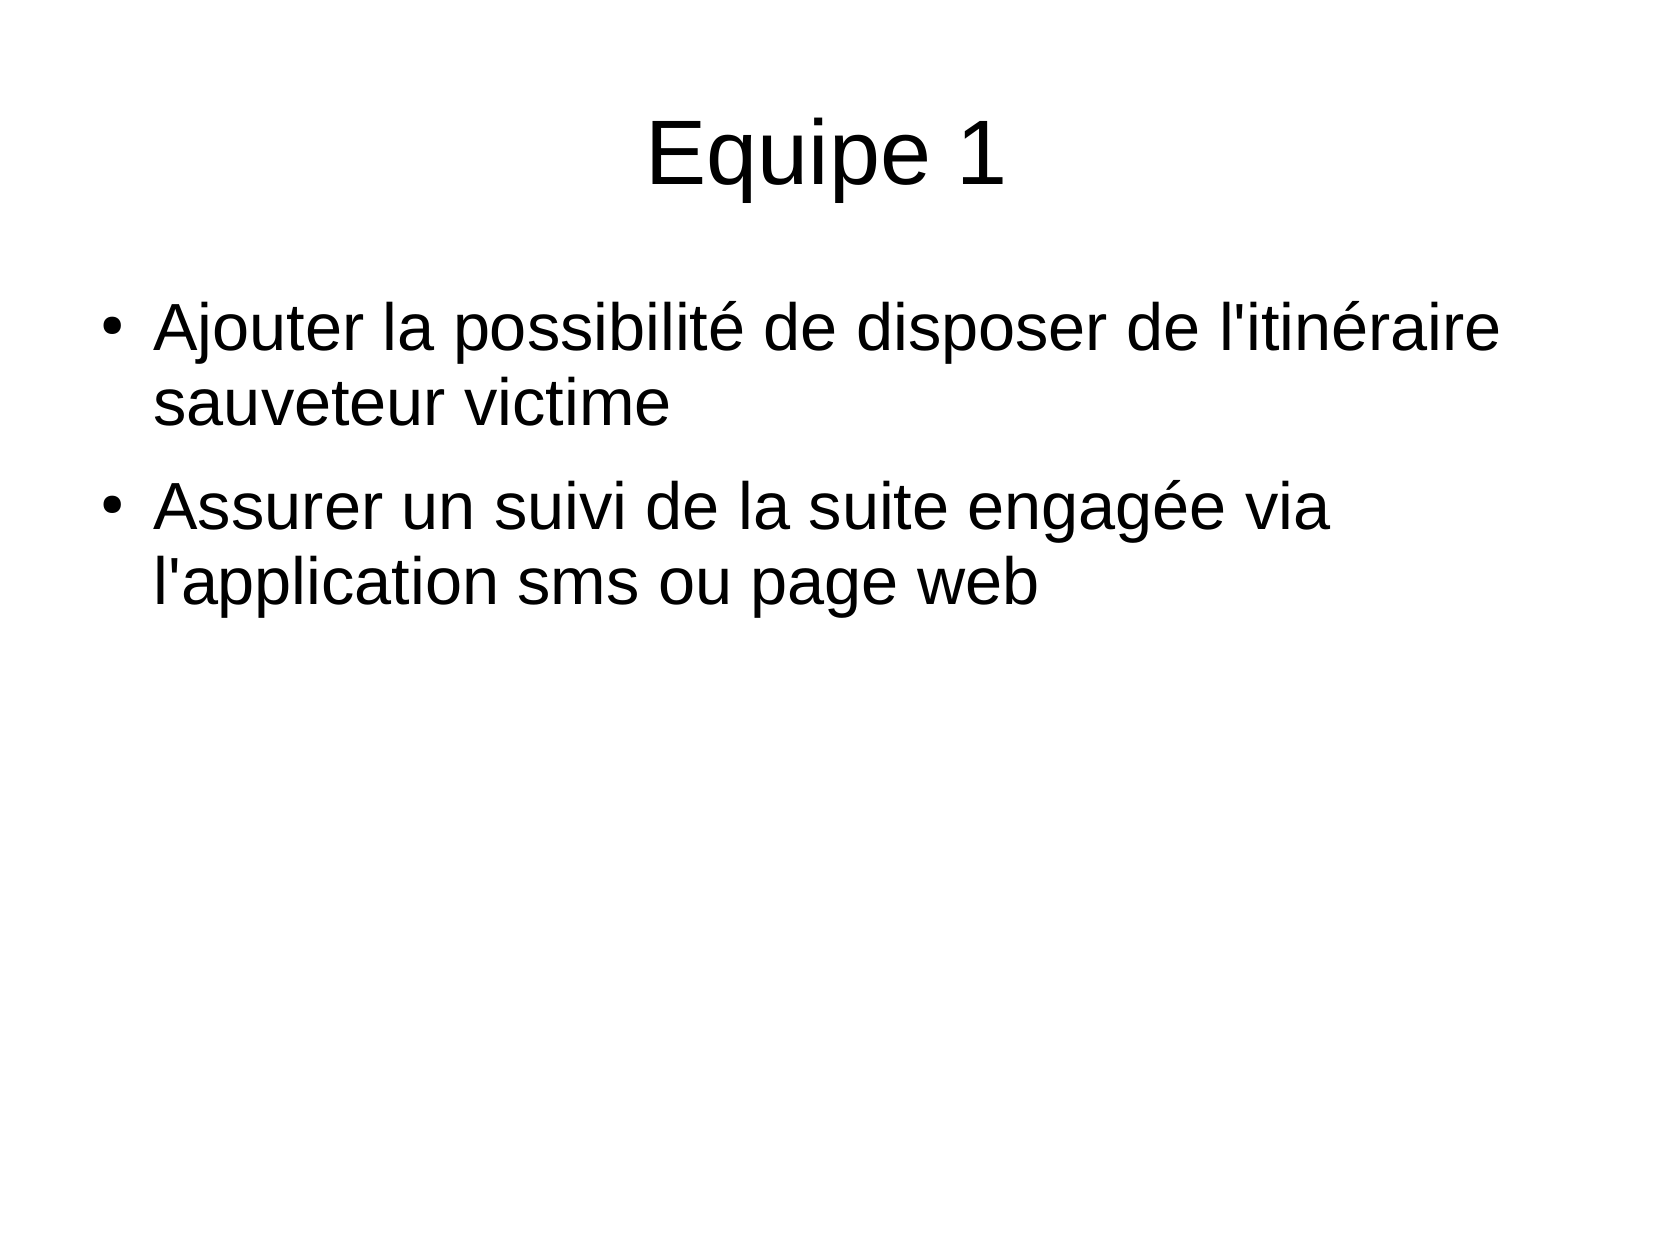

# Equipe 1
Ajouter la possibilité de disposer de l'itinéraire sauveteur victime
Assurer un suivi de la suite engagée via l'application sms ou page web